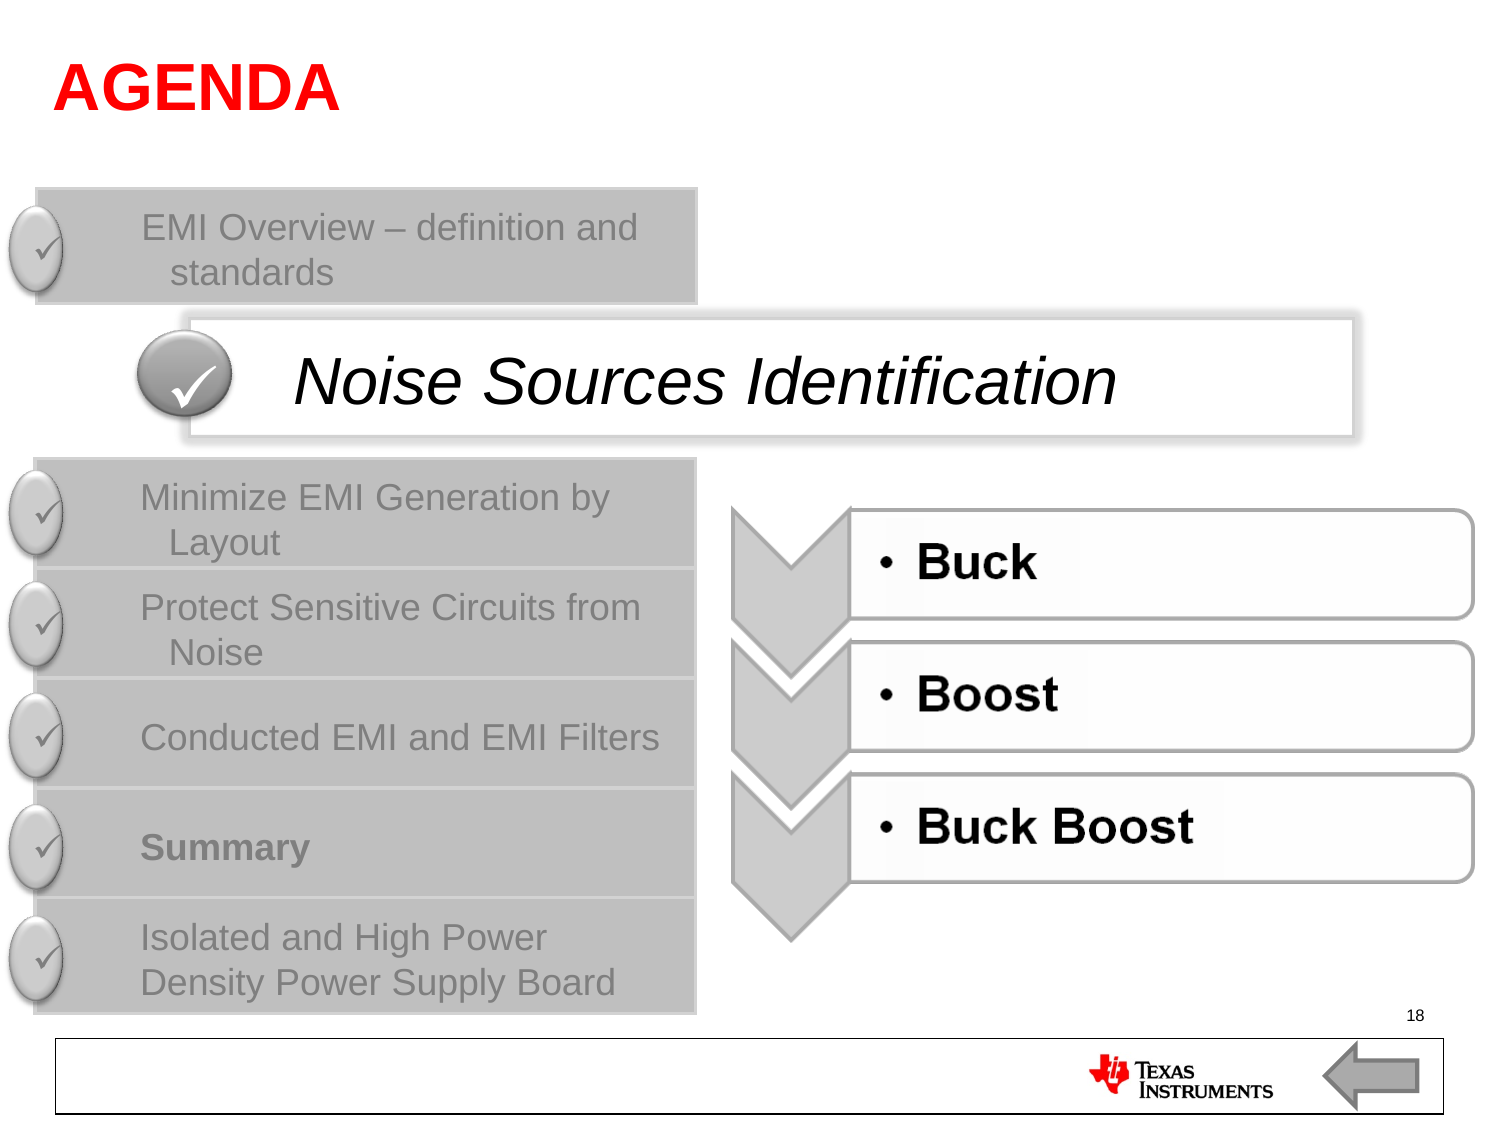

# AGENDA
EMI Overview – definition and standards

Noise Sources Identification

Minimize EMI Generation by Layout

Protect Sensitive Circuits from Noise

Conducted EMI and EMI Filters

Summary

Isolated and High Power Density Power Supply Board
